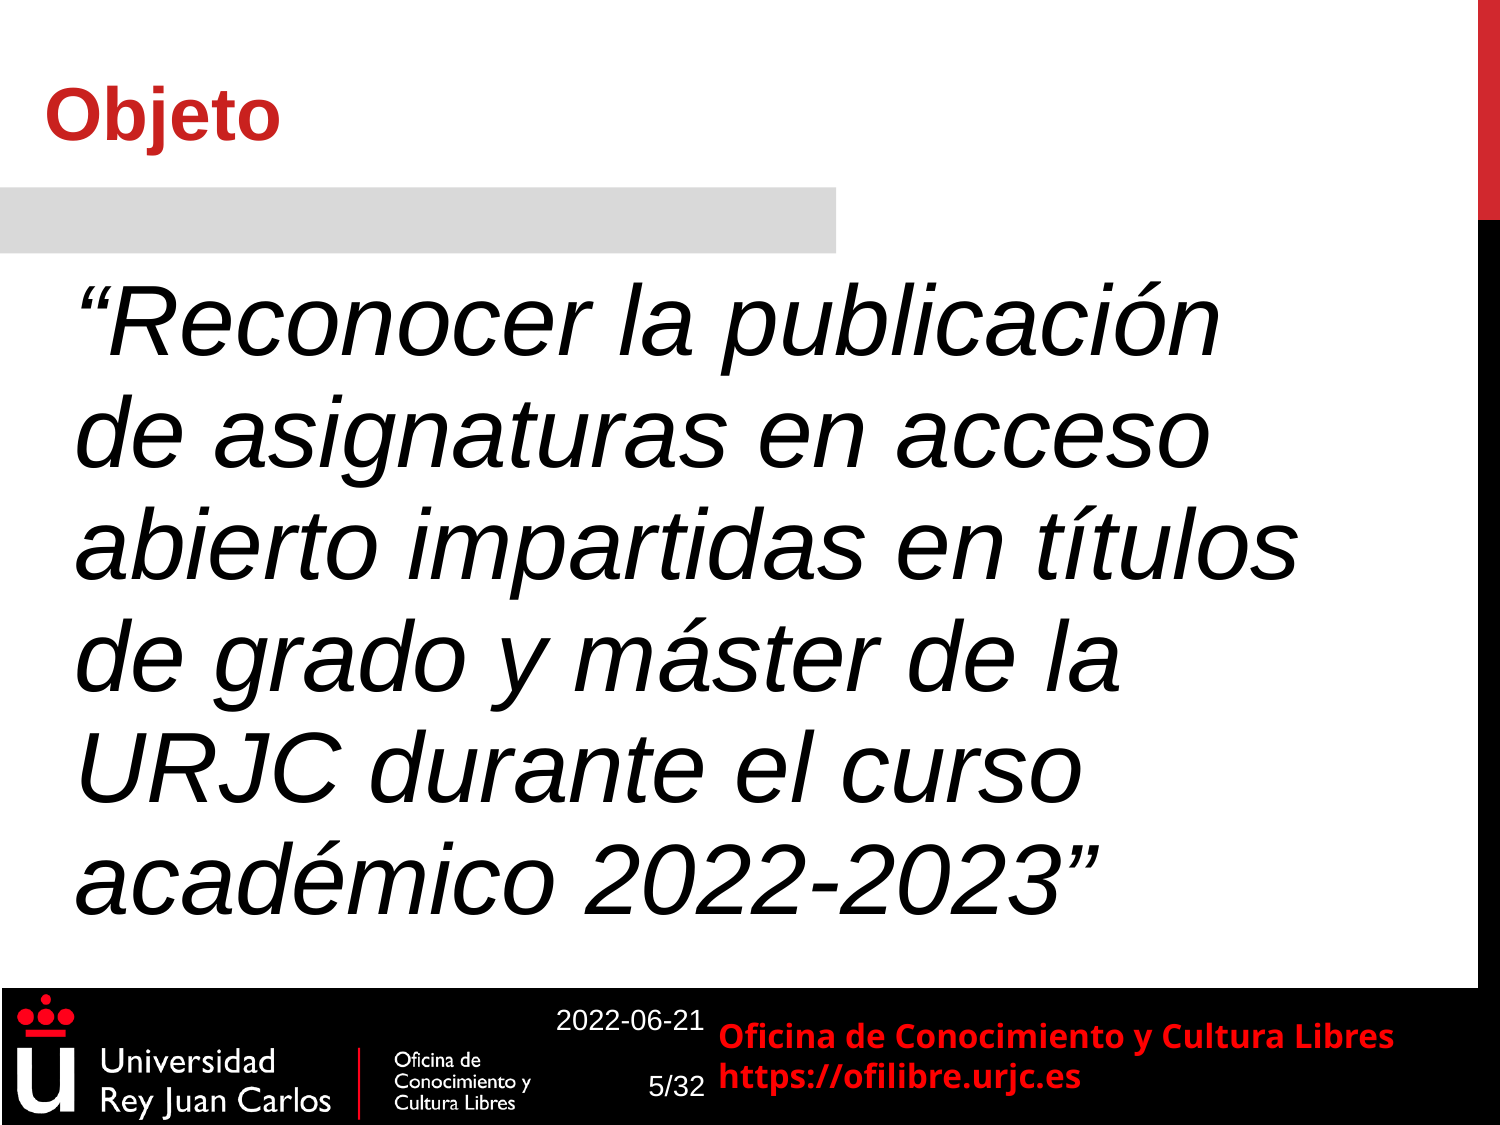

#
Objeto
“Reconocer la publicación de asignaturas en acceso abierto impartidas en títulos de grado y máster de la URJC durante el curso académico 2022-2023”